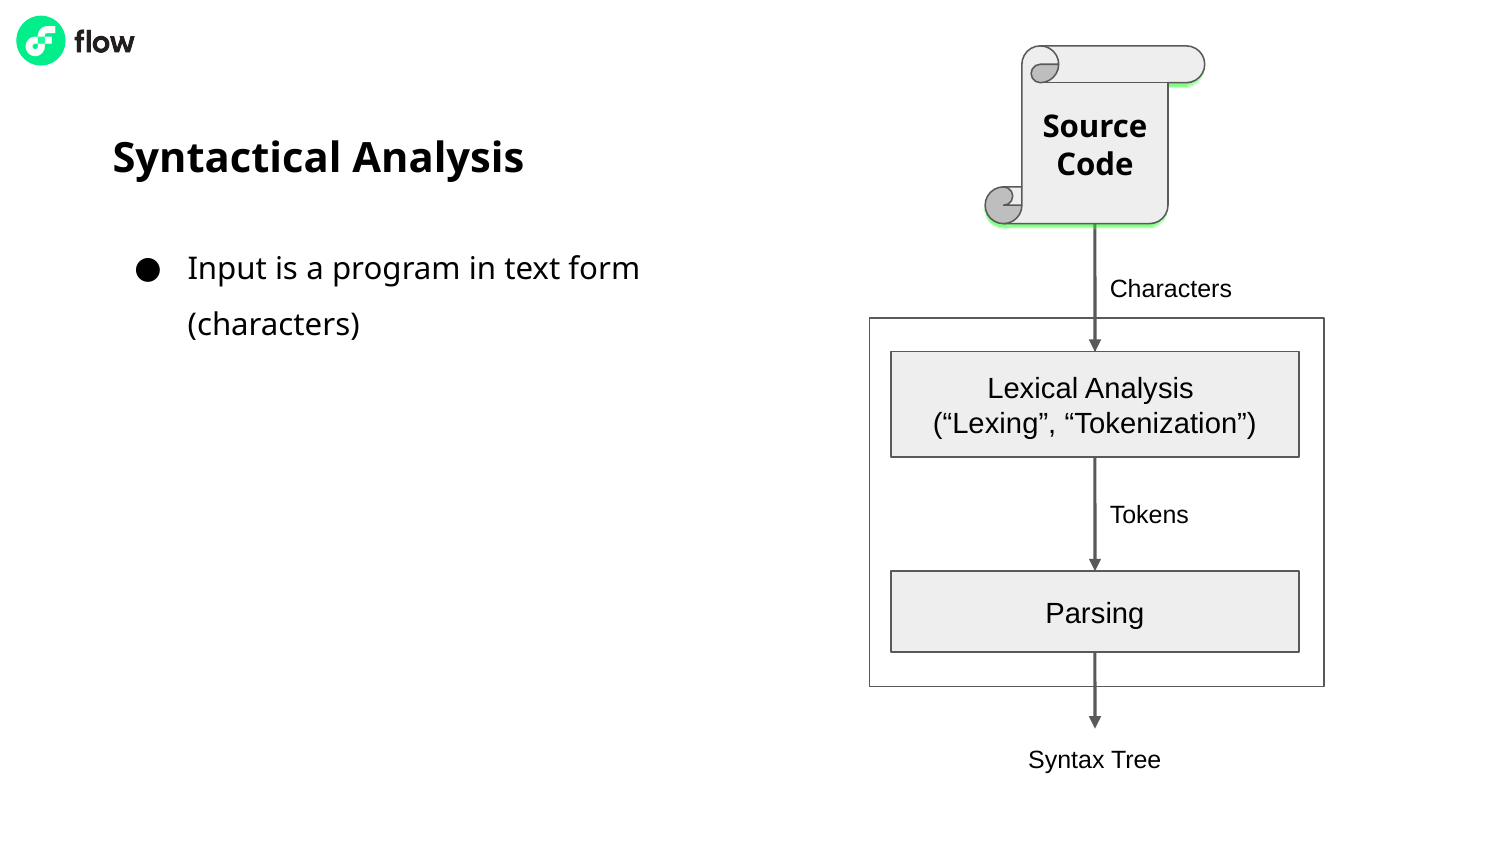

Source Code
Syntactical Analysis
Input is a program in text form (characters)
Characters
Lexical Analysis
(“Lexing”, “Tokenization”)
Tokens
Parsing
Syntax Tree